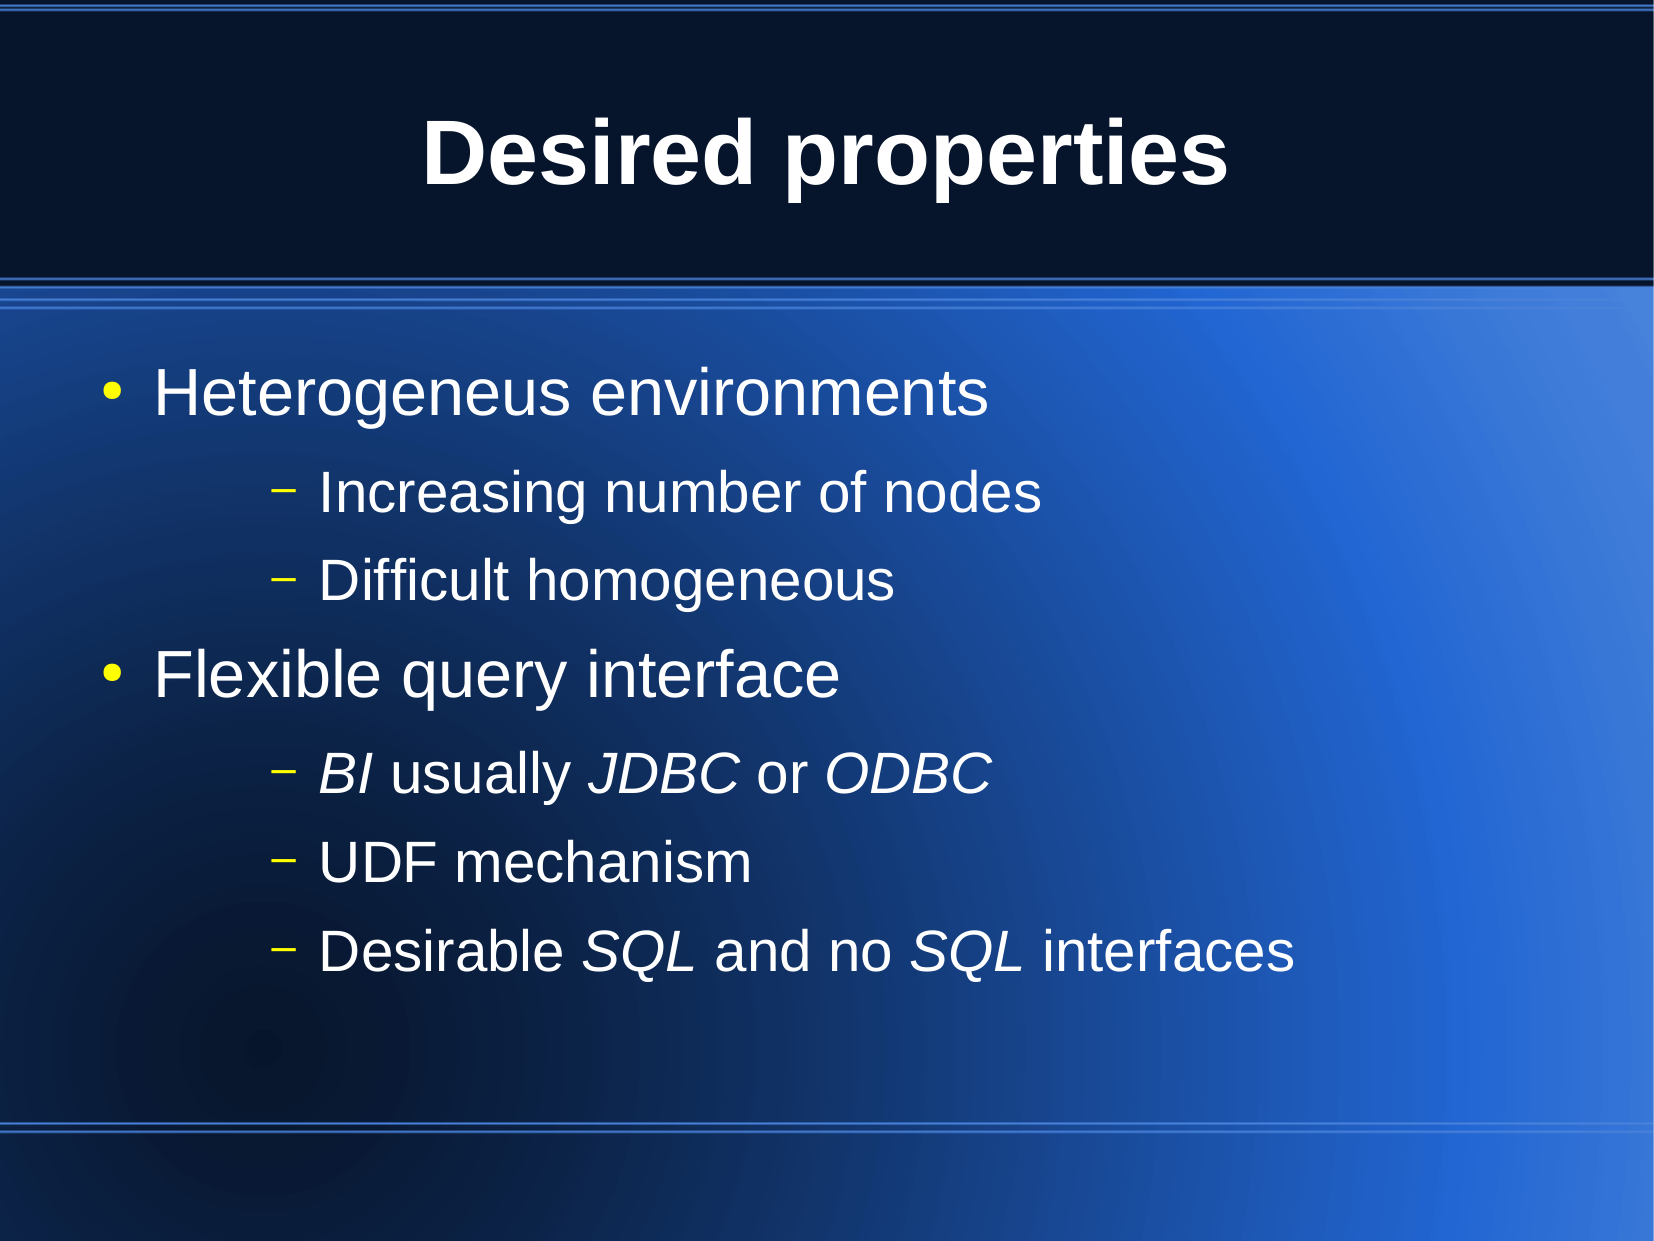

# Desired properties
Heterogeneus environments
Increasing number of nodes
Difficult homogeneous
Flexible query interface
BI usually JDBC or ODBC
UDF mechanism
Desirable SQL and no SQL interfaces